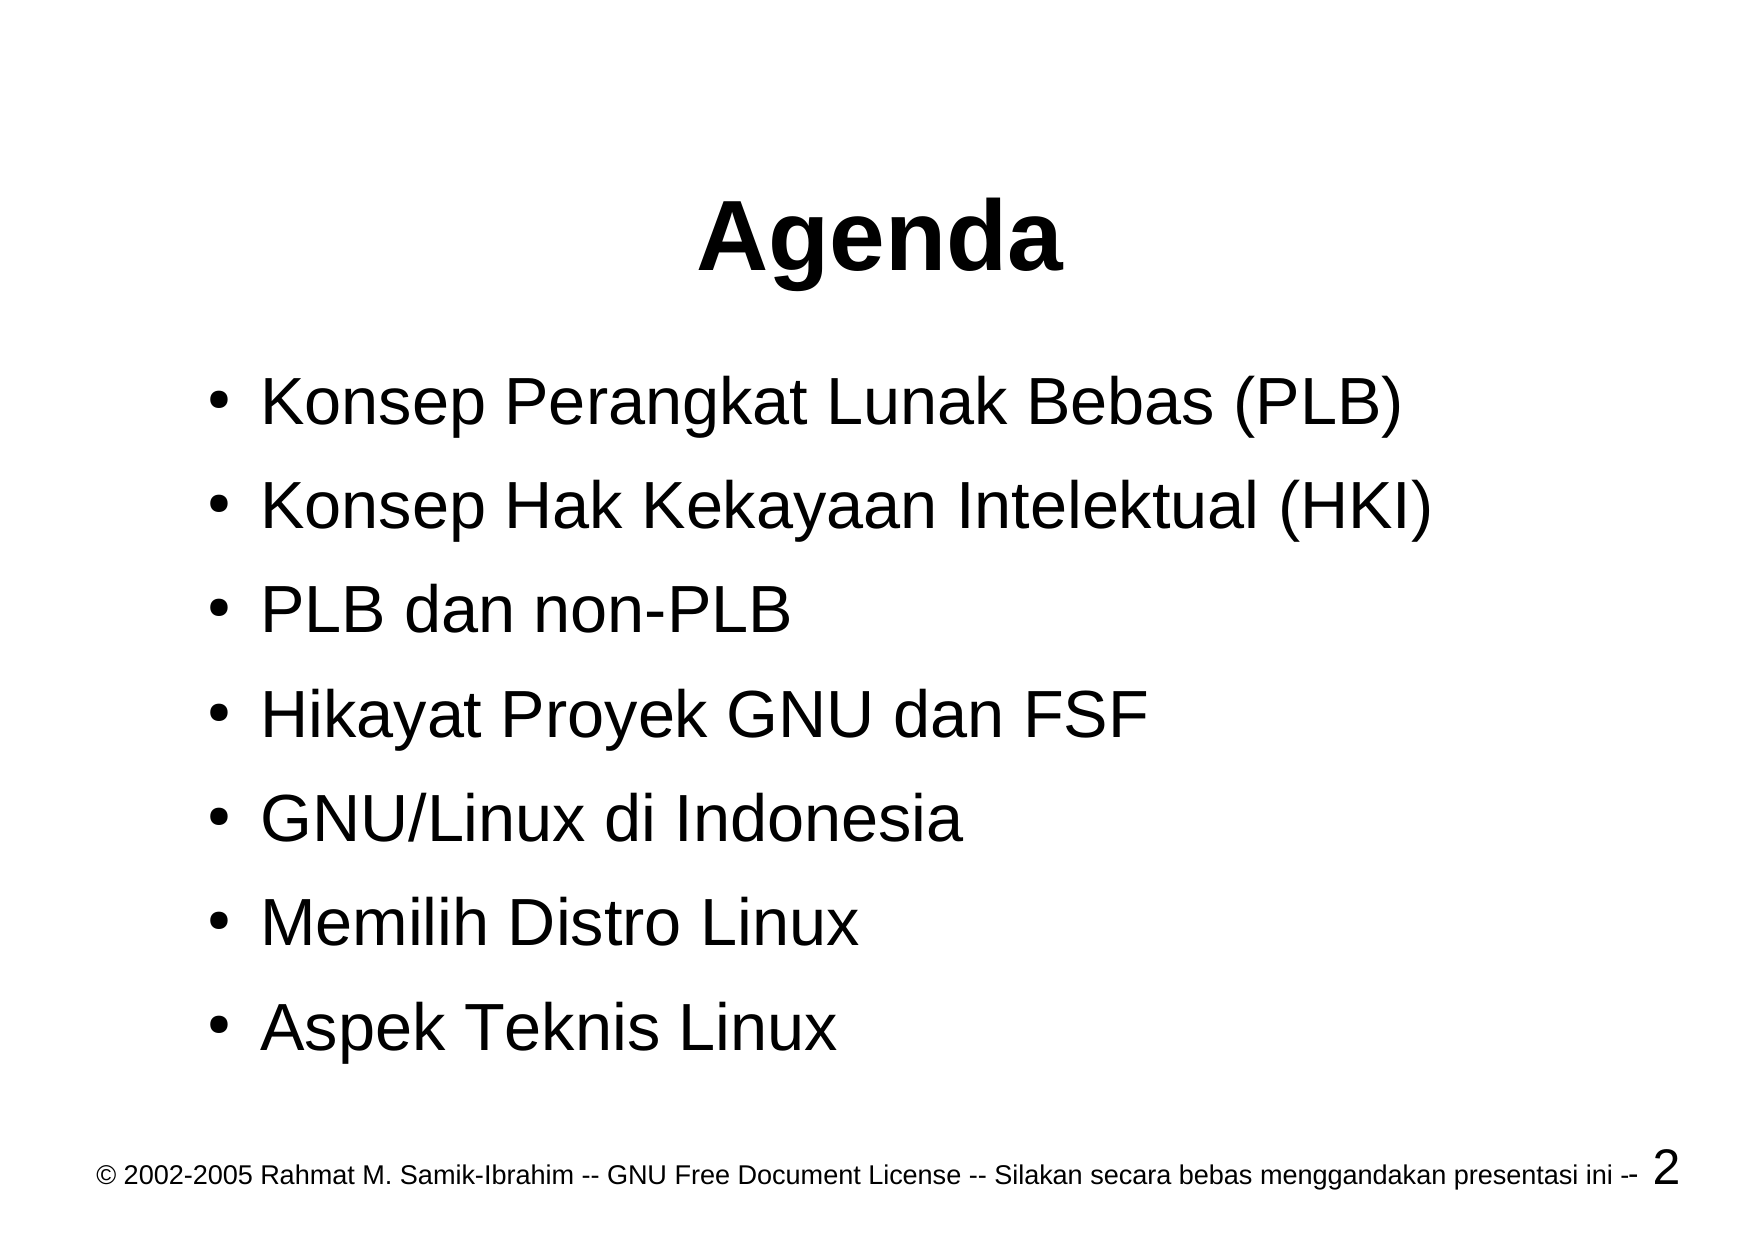

# Agenda
Konsep Perangkat Lunak Bebas (PLB)
Konsep Hak Kekayaan Intelektual (HKI)
PLB dan non-PLB
Hikayat Proyek GNU dan FSF
GNU/Linux di Indonesia
Memilih Distro Linux
Aspek Teknis Linux